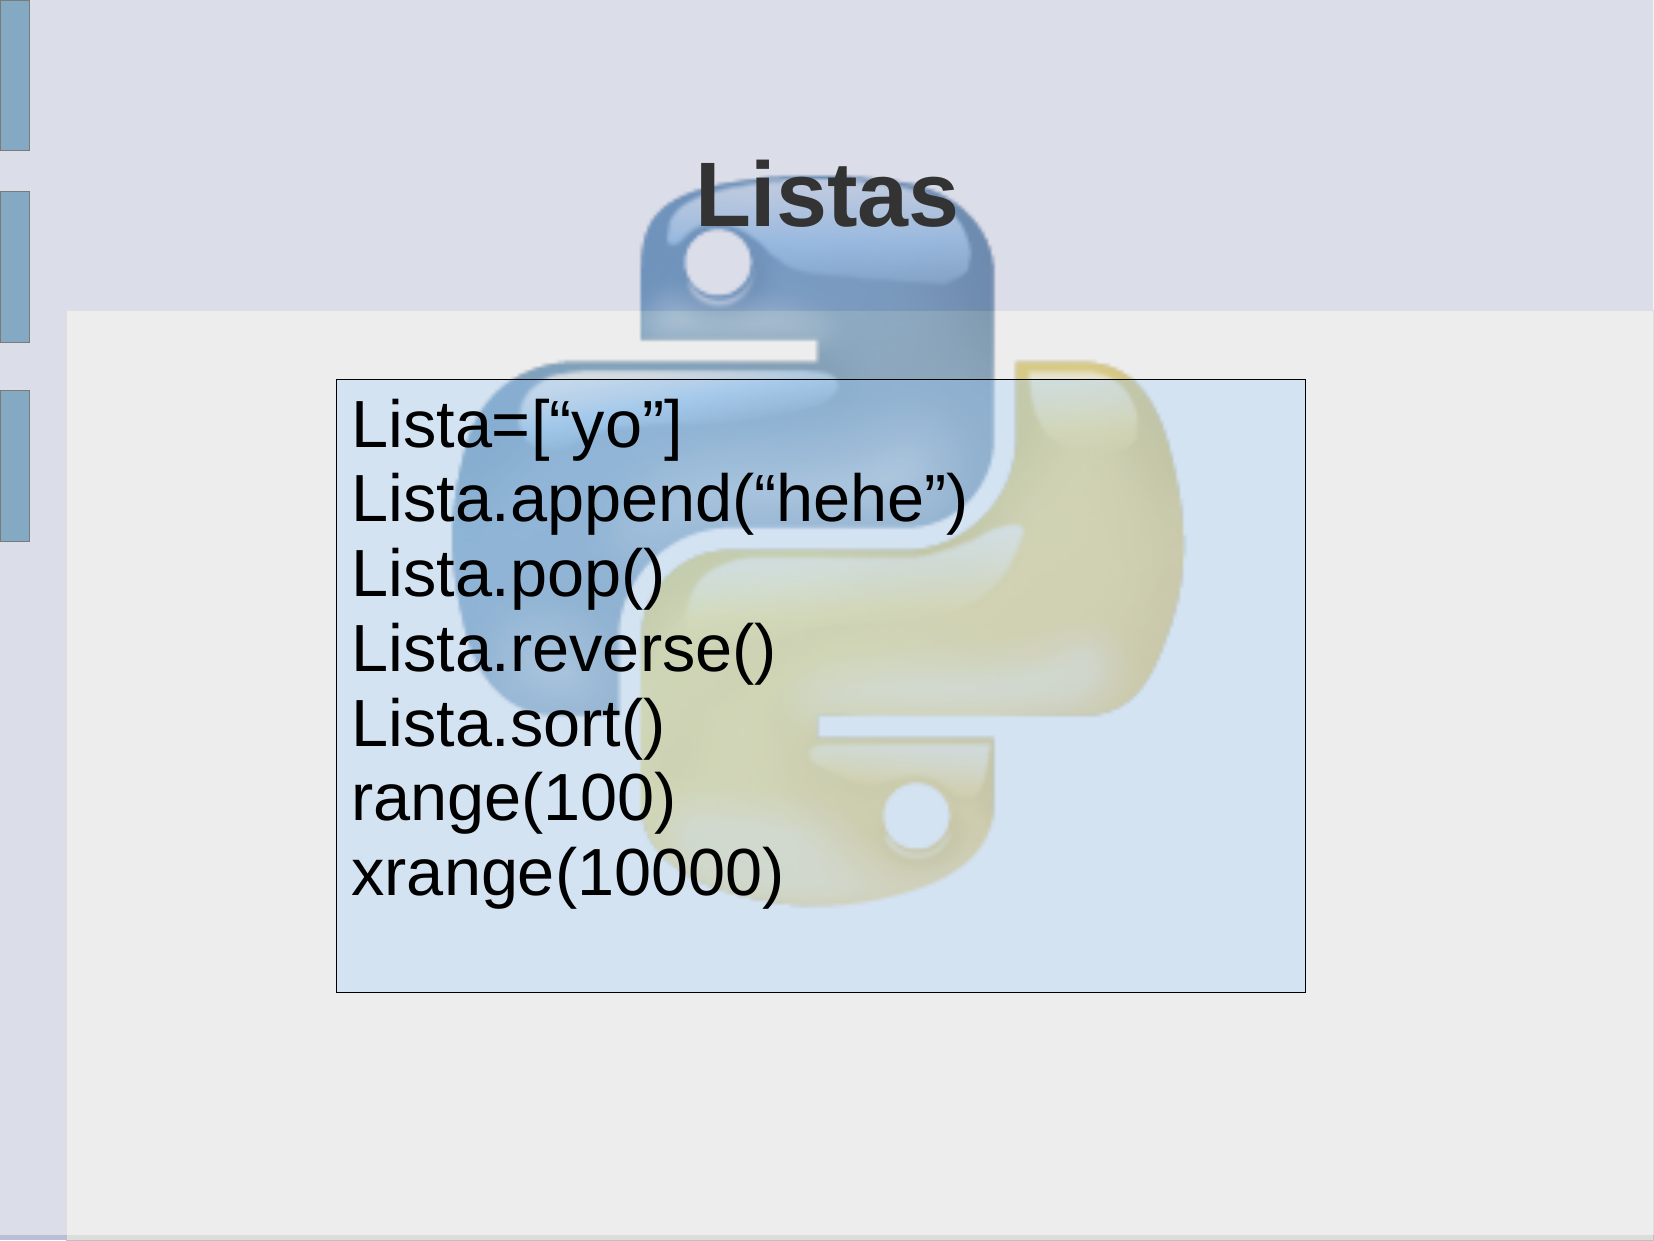

# Listas
Lista=[“yo”]
Lista.append(“hehe”)
Lista.pop()
Lista.reverse()
Lista.sort()
range(100)
xrange(10000)